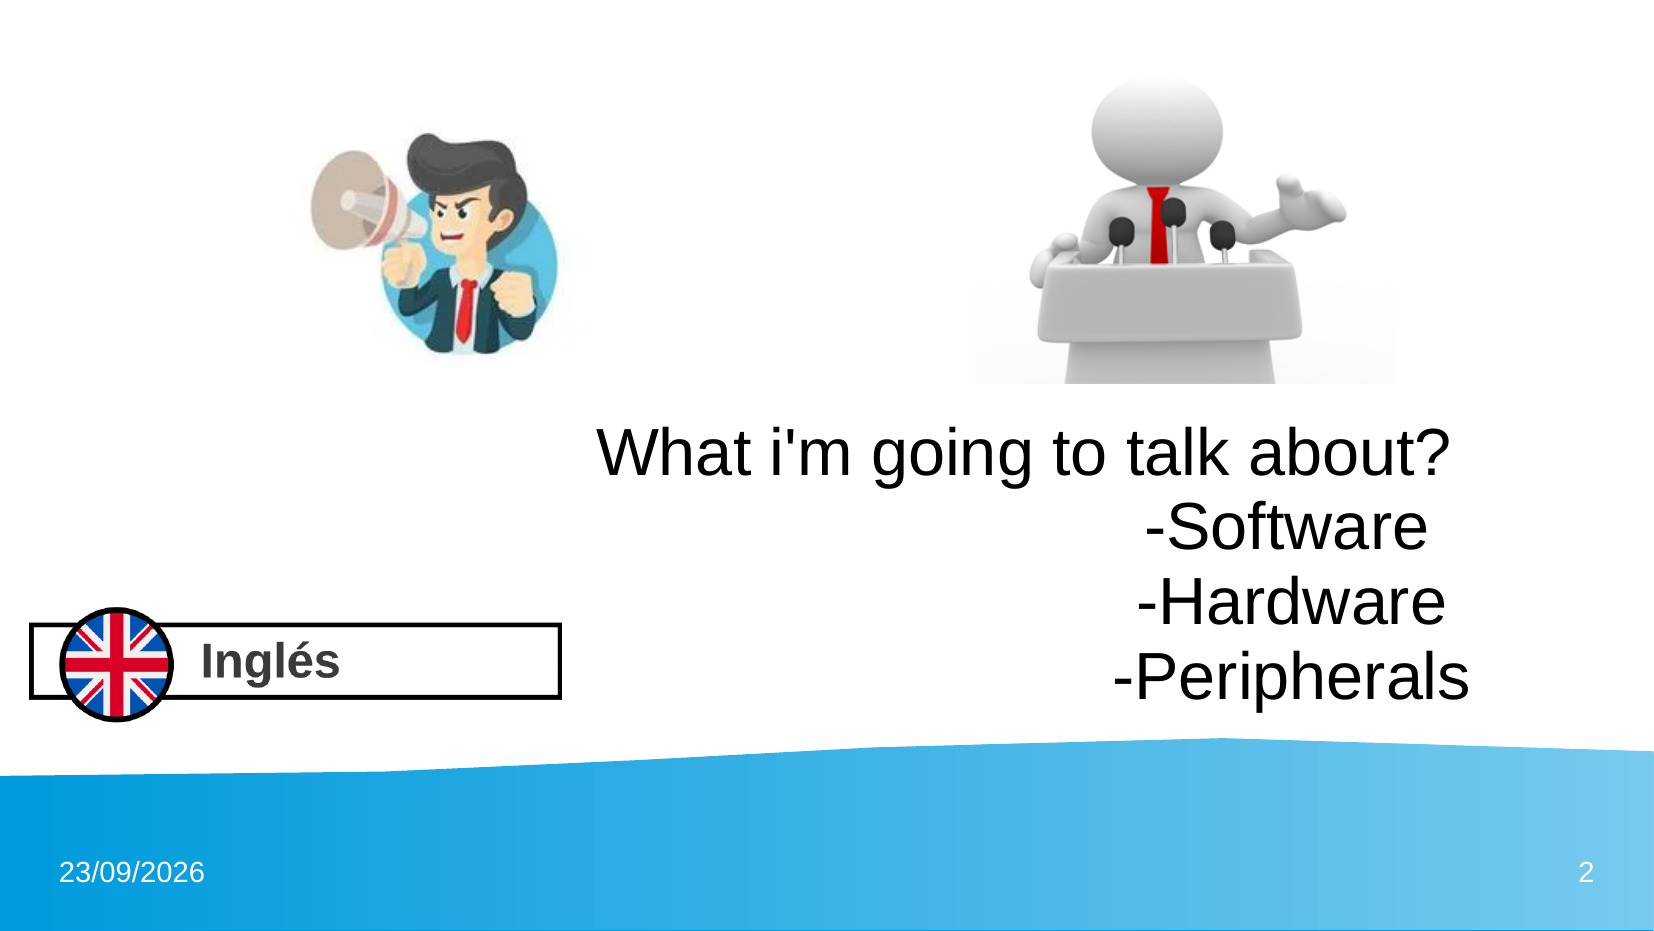

# What i'm going to talk about?
															-Software
															-Hardware
															-Peripherals